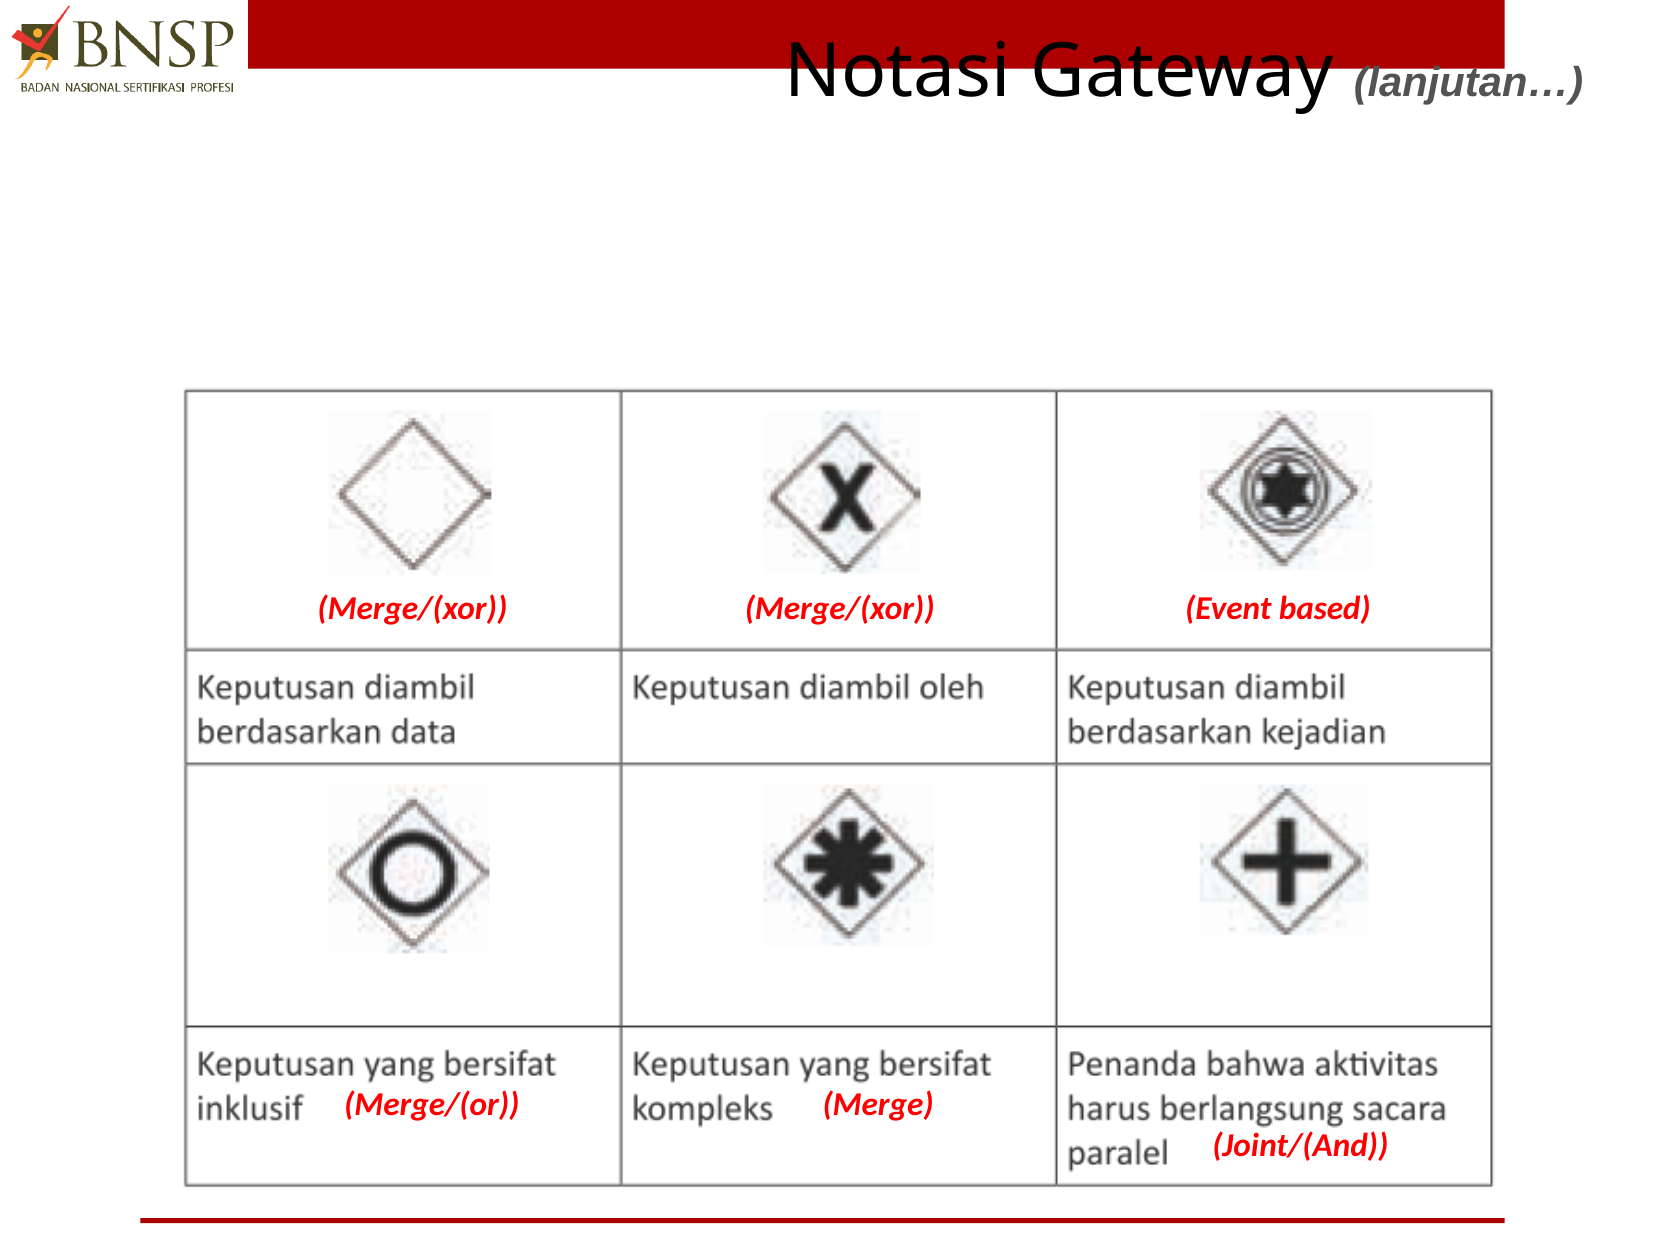

Notasi Gateway (lanjutan…)
(Merge/(xor))
(Merge/(xor))
(Event based)
(Merge/(or))
(Merge)
(Joint/(And))